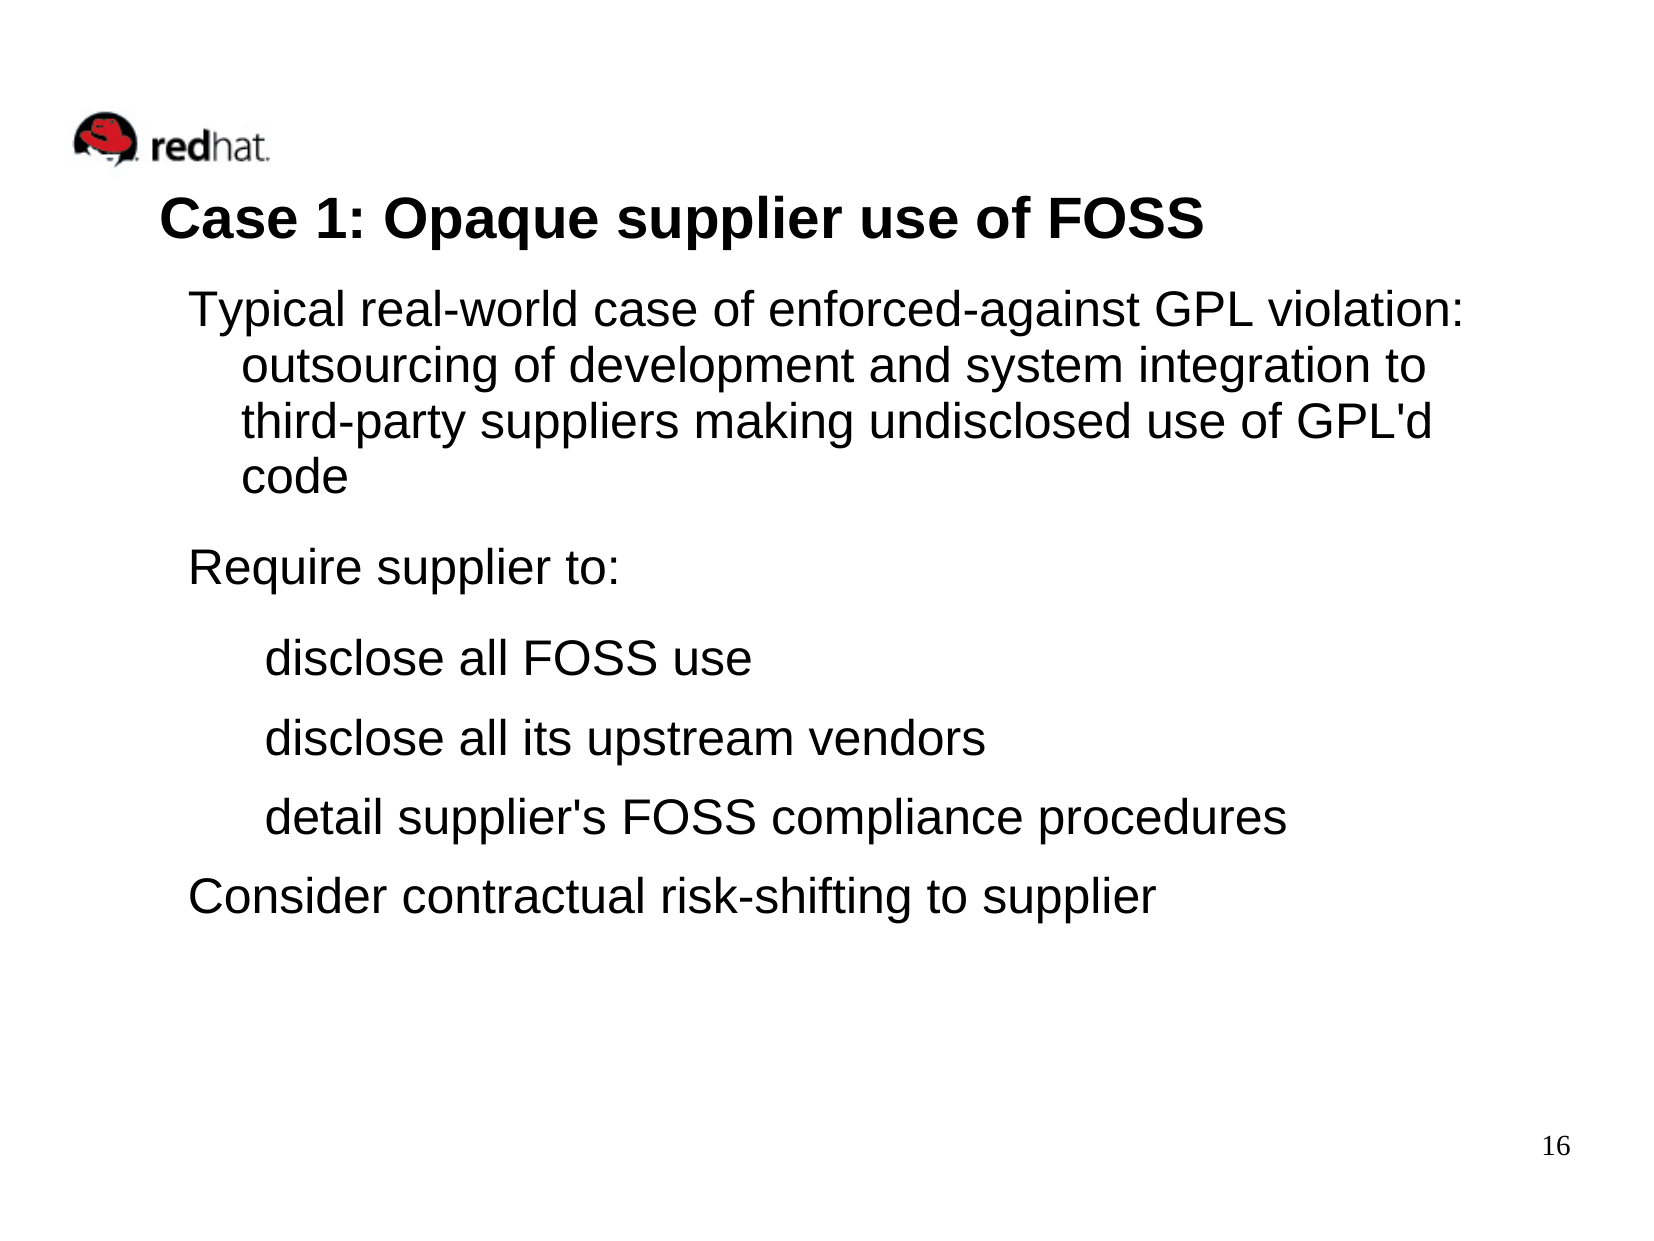

# Case 1: Opaque supplier use of FOSS
Typical real-world case of enforced-against GPL violation: outsourcing of development and system integration to third-party suppliers making undisclosed use of GPL'd code
Require supplier to:
disclose all FOSS use
disclose all its upstream vendors
detail supplier's FOSS compliance procedures
Consider contractual risk-shifting to supplier
16